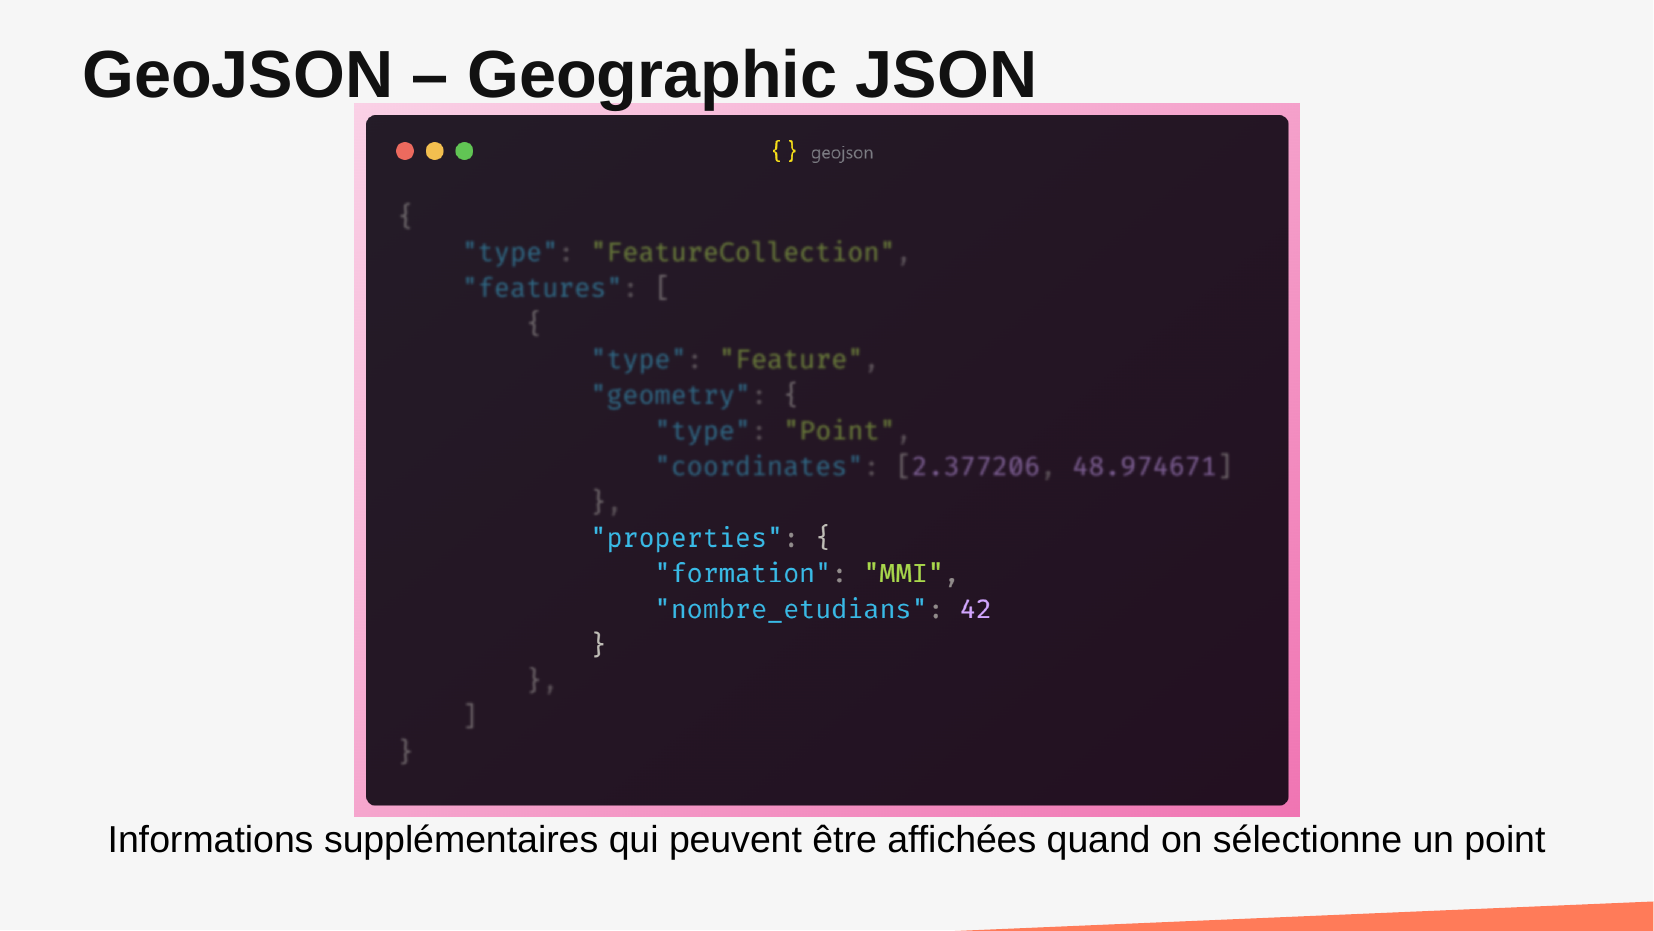

# GeoJSON – Geographic JSON
Informations supplémentaires qui peuvent être affichées quand on sélectionne un point